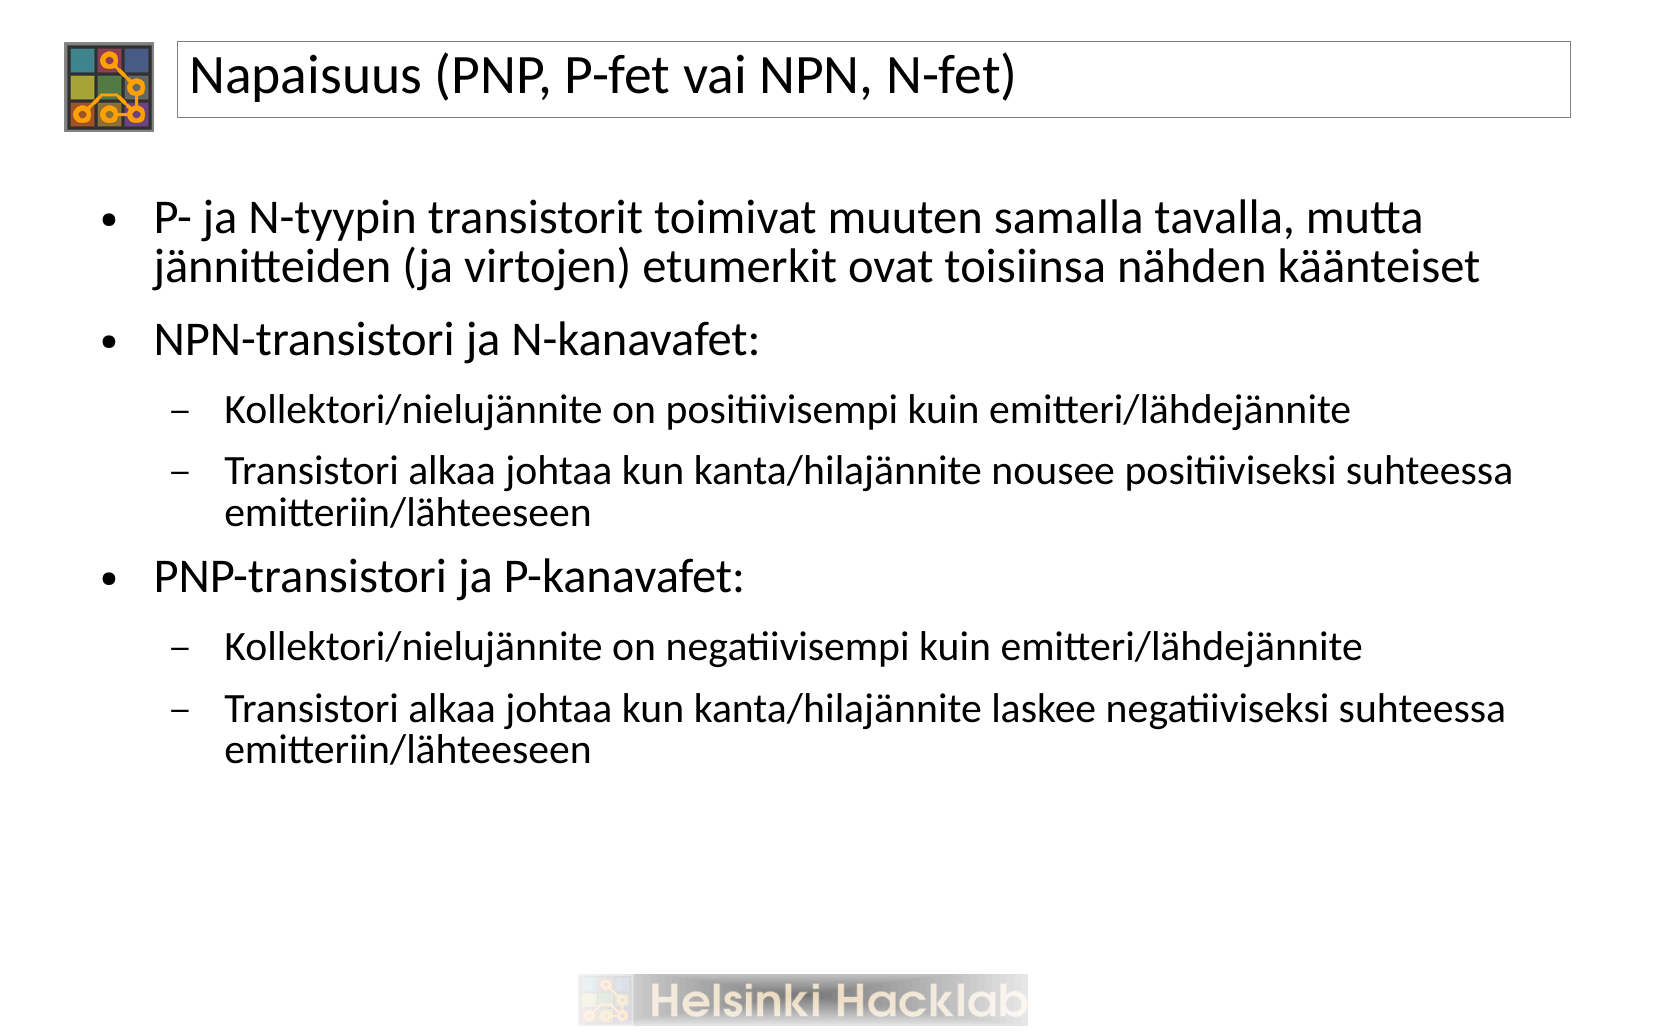

# Napaisuus (PNP, P-fet vai NPN, N-fet)
P- ja N-tyypin transistorit toimivat muuten samalla tavalla, mutta jännitteiden (ja virtojen) etumerkit ovat toisiinsa nähden käänteiset
NPN-transistori ja N-kanavafet:
Kollektori/nielujännite on positiivisempi kuin emitteri/lähdejännite
Transistori alkaa johtaa kun kanta/hilajännite nousee positiiviseksi suhteessa emitteriin/lähteeseen
PNP-transistori ja P-kanavafet:
Kollektori/nielujännite on negatiivisempi kuin emitteri/lähdejännite
Transistori alkaa johtaa kun kanta/hilajännite laskee negatiiviseksi suhteessa emitteriin/lähteeseen